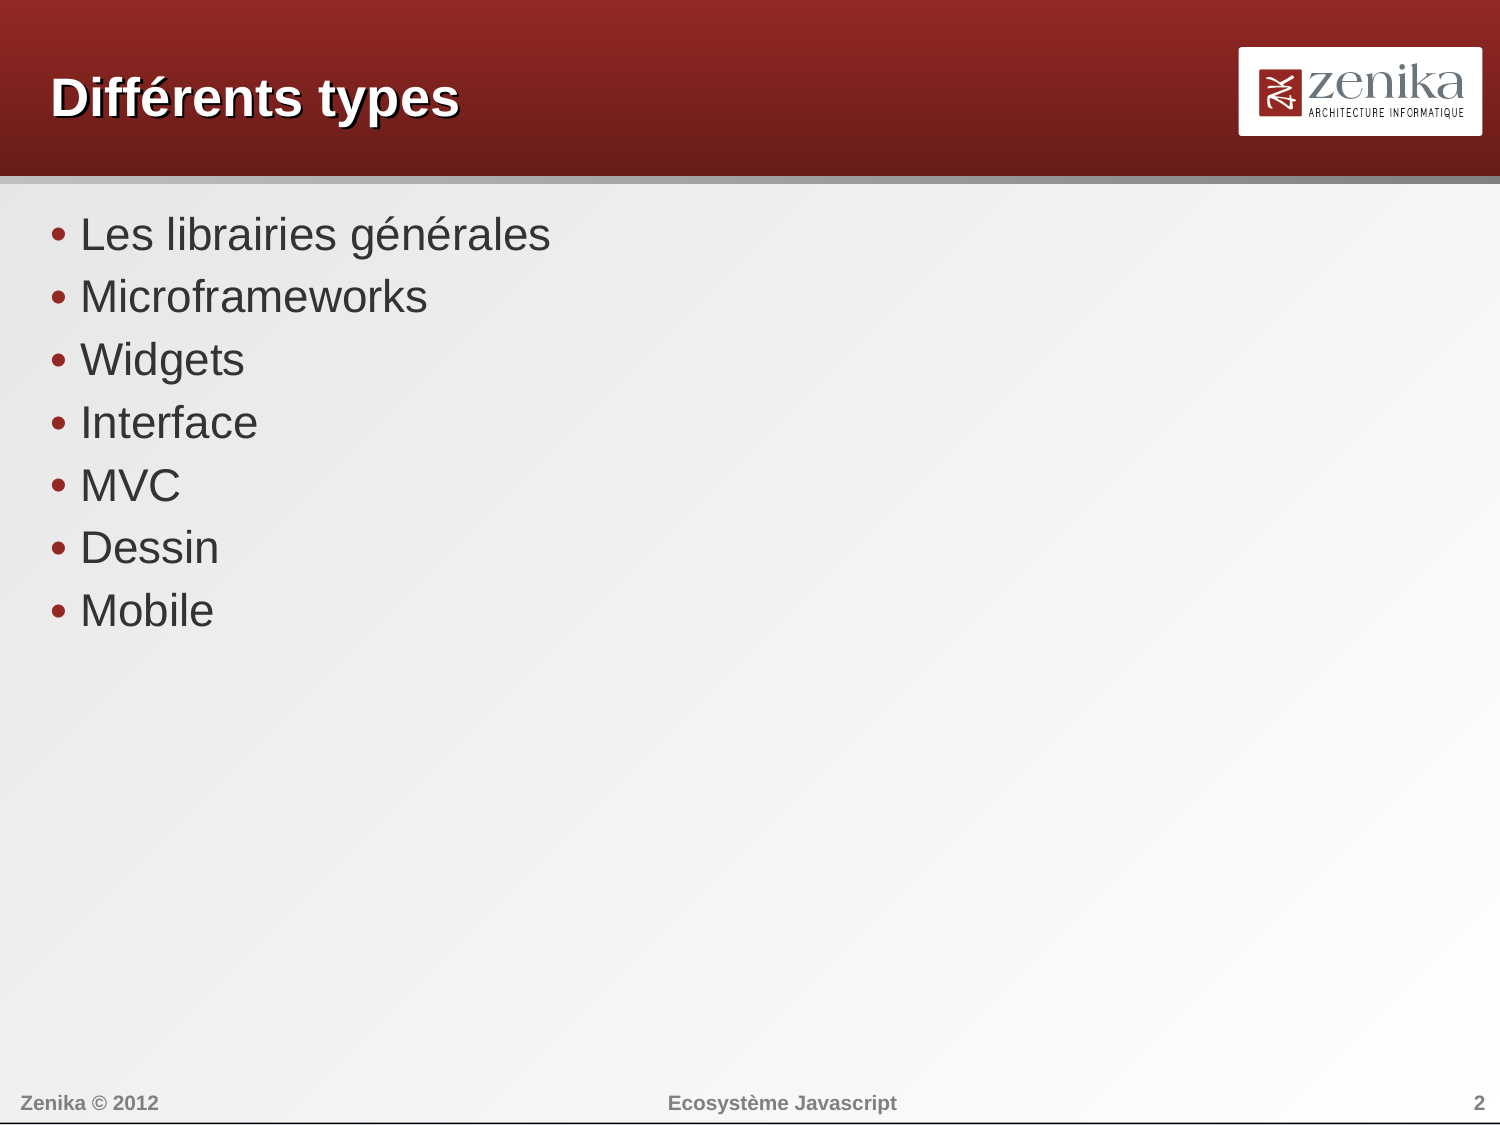

# Différents types
 Les librairies générales
 Microframeworks
 Widgets
 Interface
 MVC
 Dessin
 Mobile